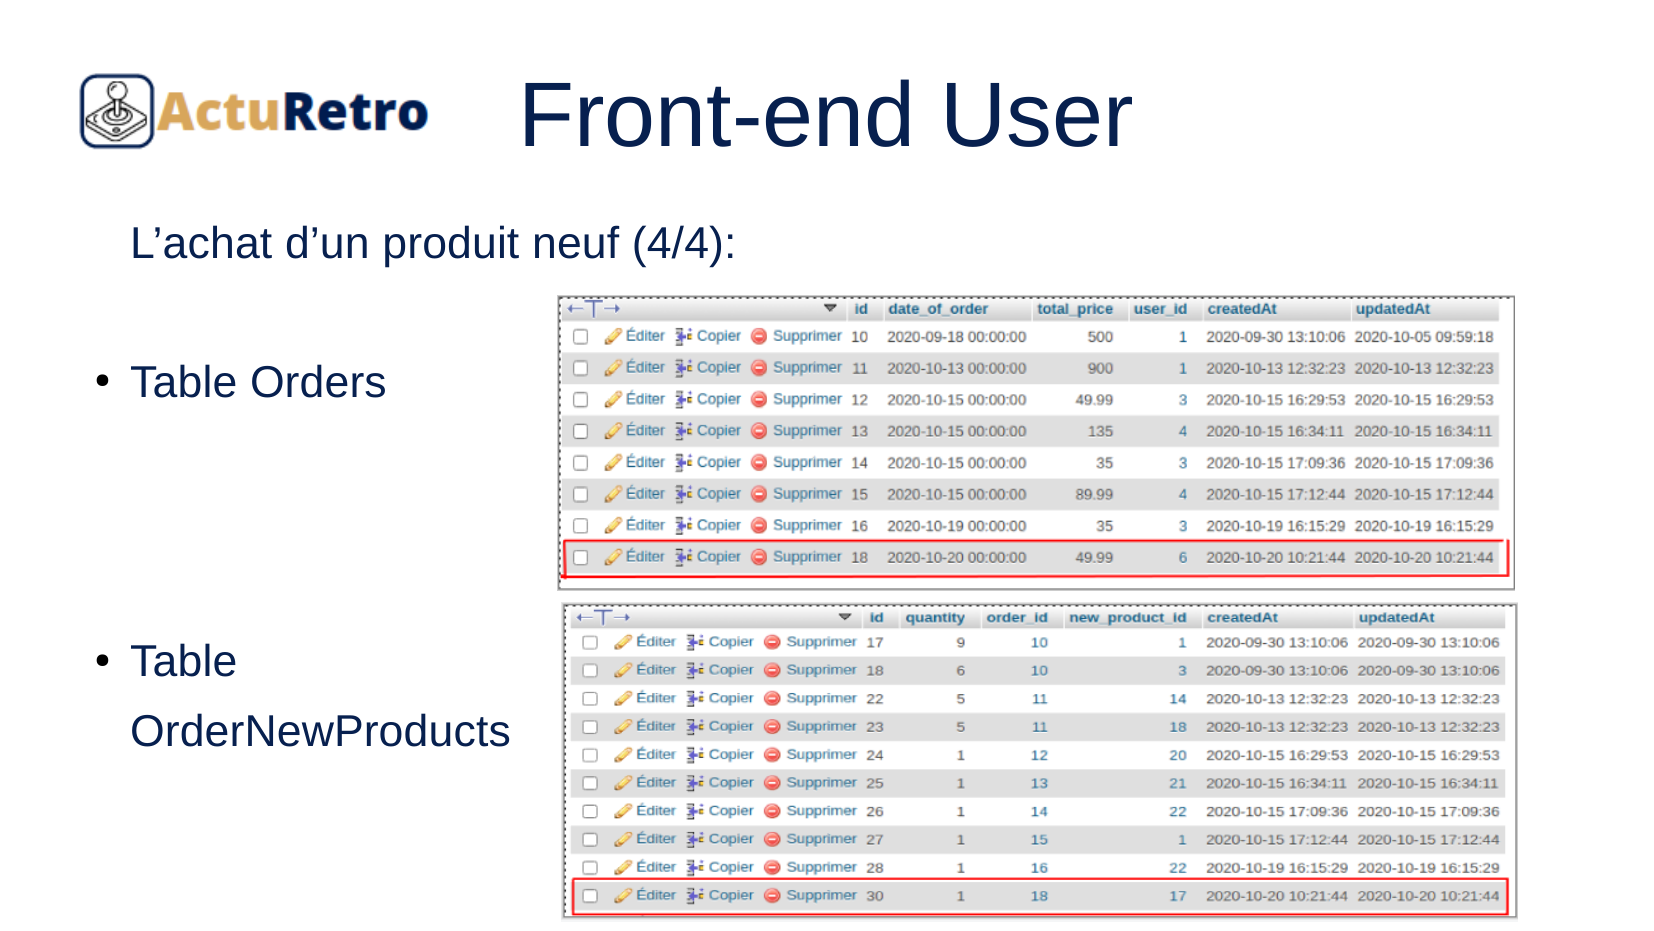

# Front-end User
L’achat d’un produit neuf (4/4):
Table Orders
Table
OrderNewProducts